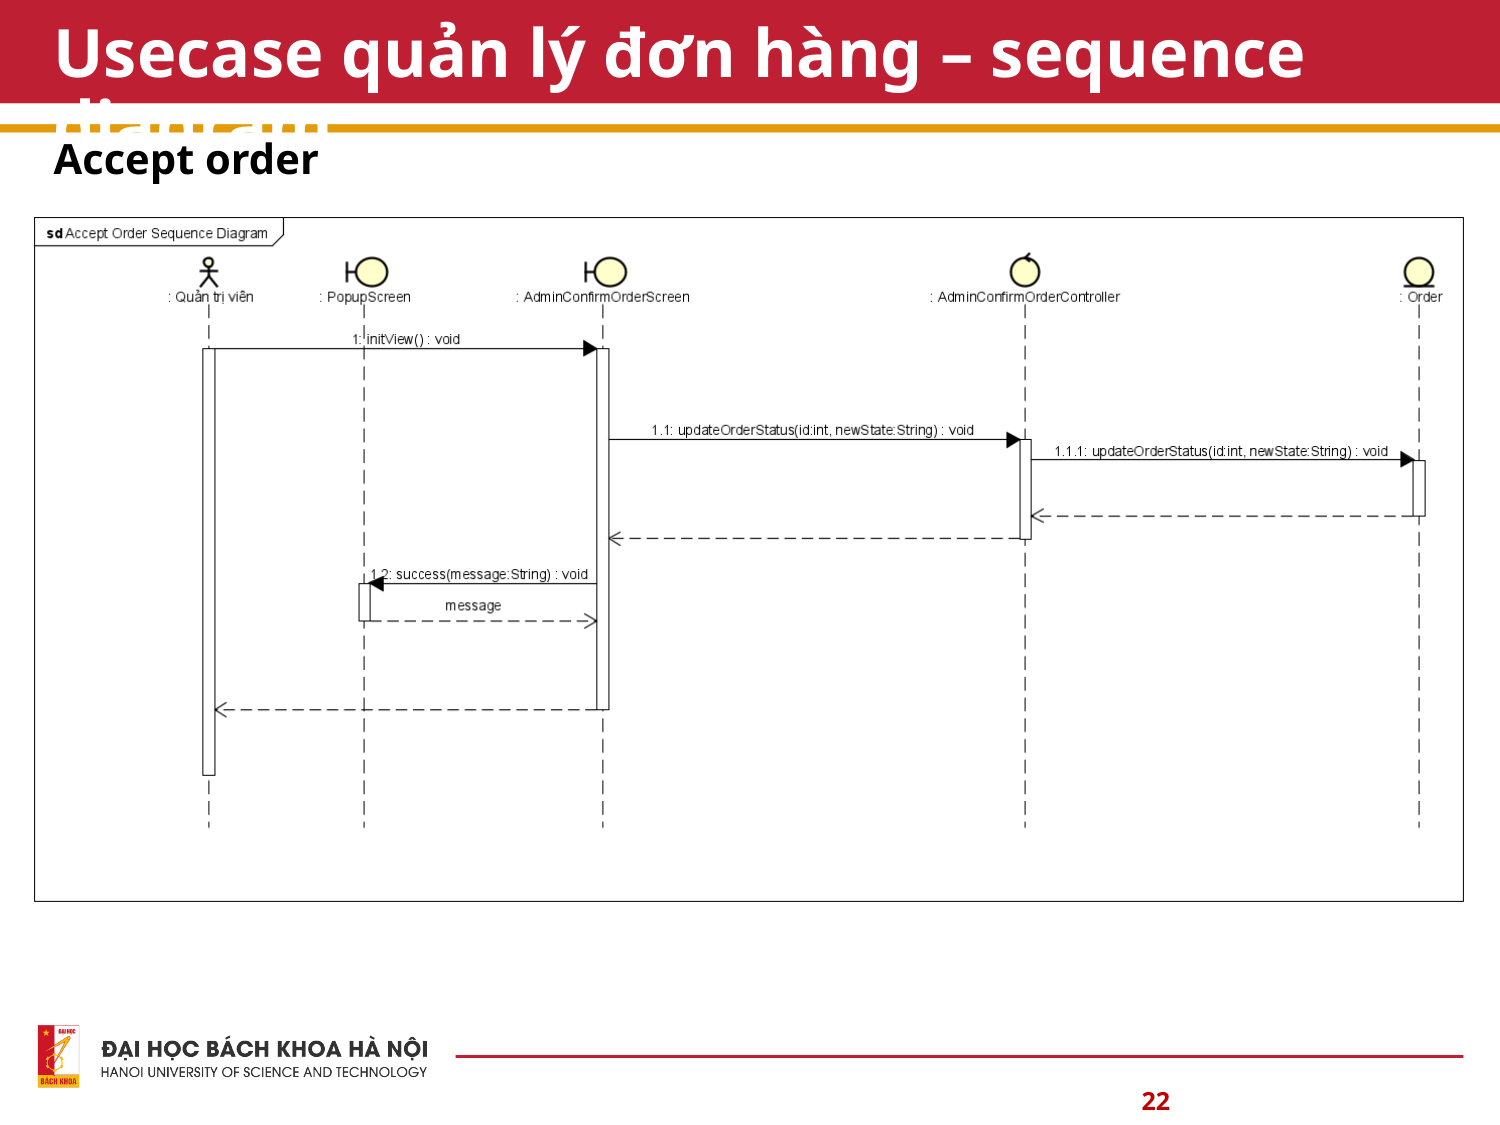

# Usecase quản lý đơn hàng – sequence diagram
Accept order